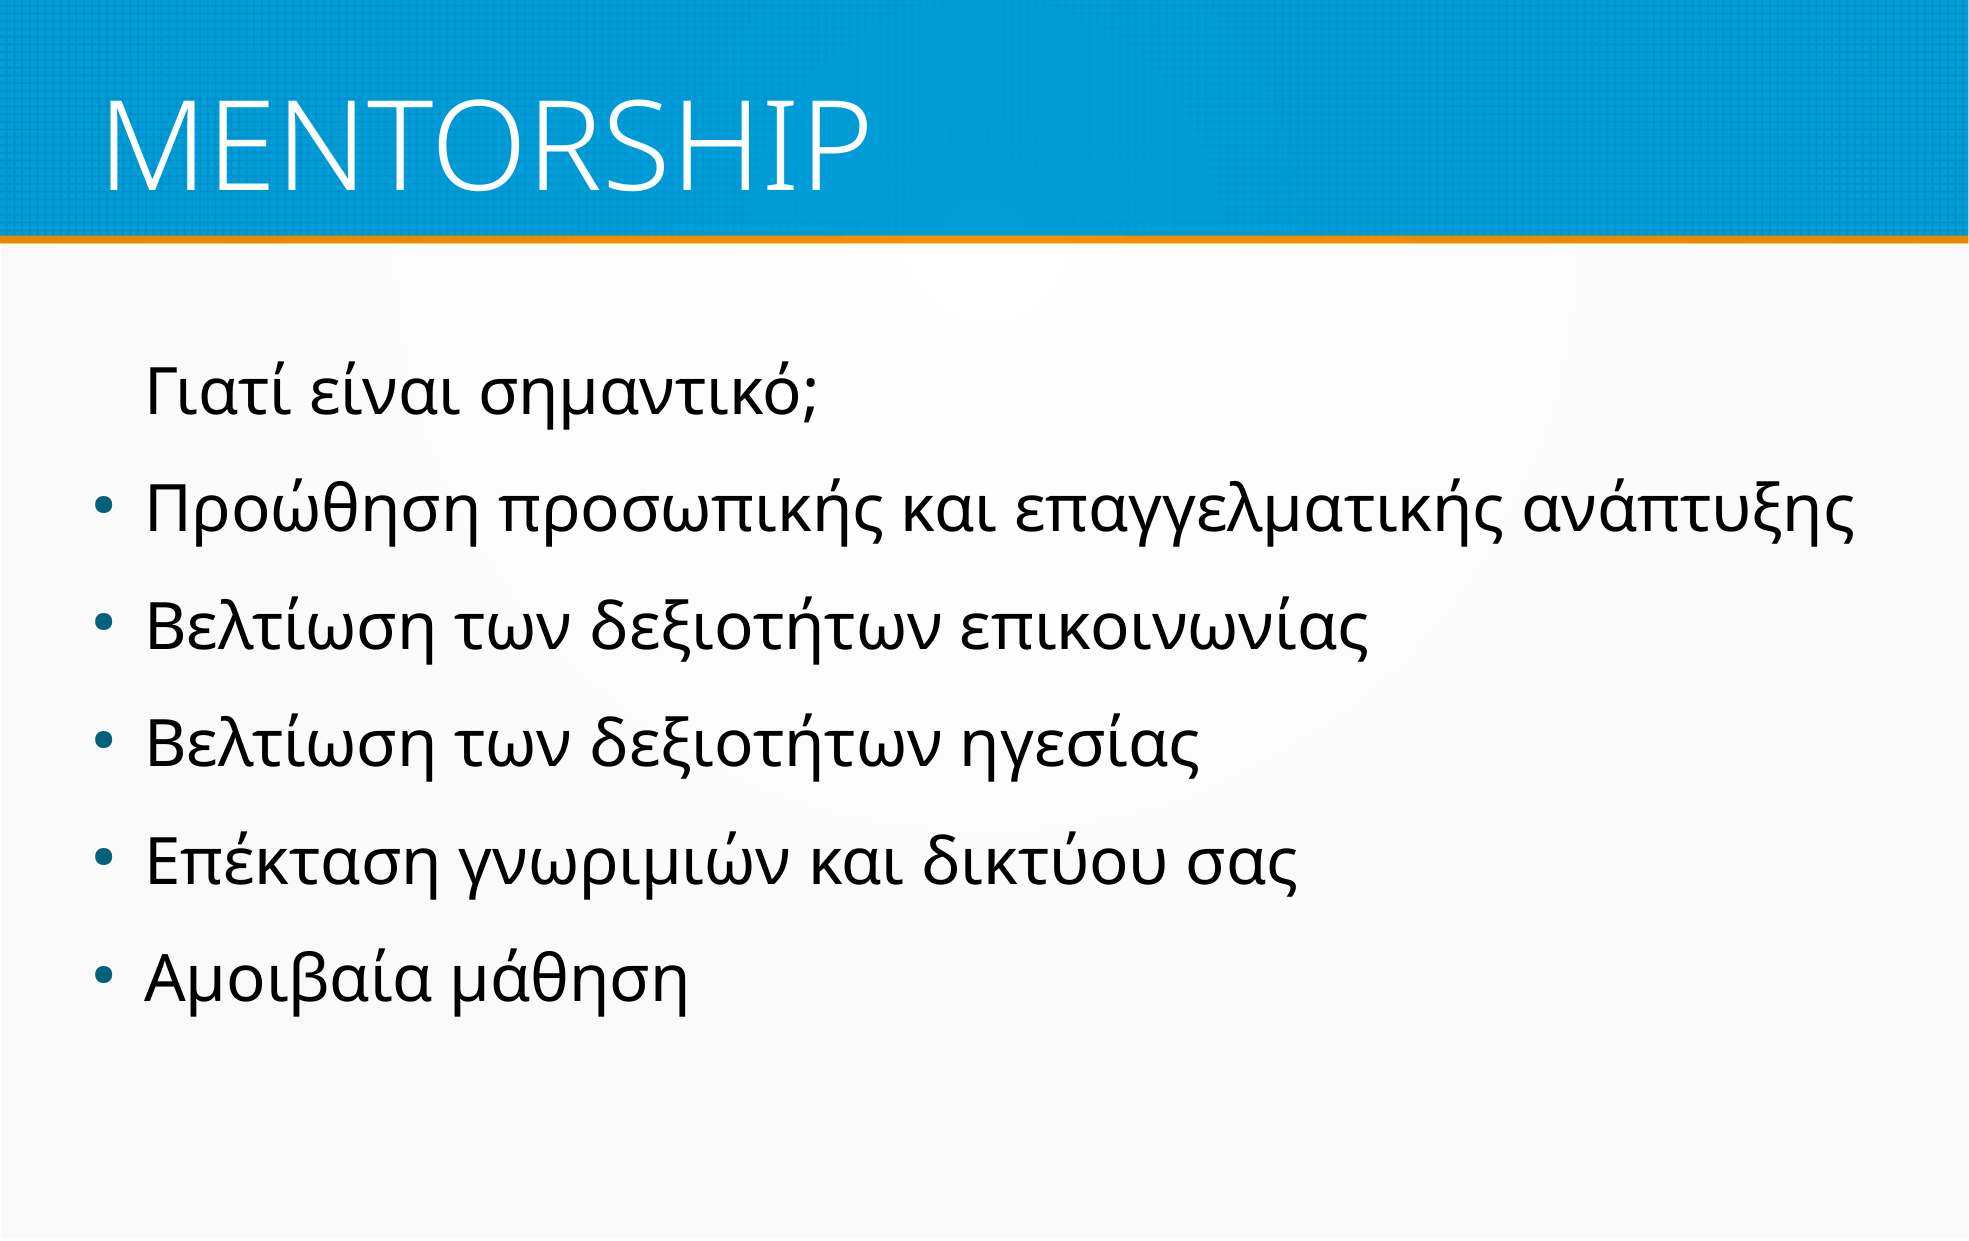

# MENTORSHIP
Γιατί είναι σημαντικό;
Προώθηση προσωπικής και επαγγελματικής ανάπτυξης
Βελτίωση των δεξιοτήτων επικοινωνίας
Βελτίωση των δεξιοτήτων ηγεσίας
Επέκταση γνωριμιών και δικτύου σας
Αμοιβαία μάθηση